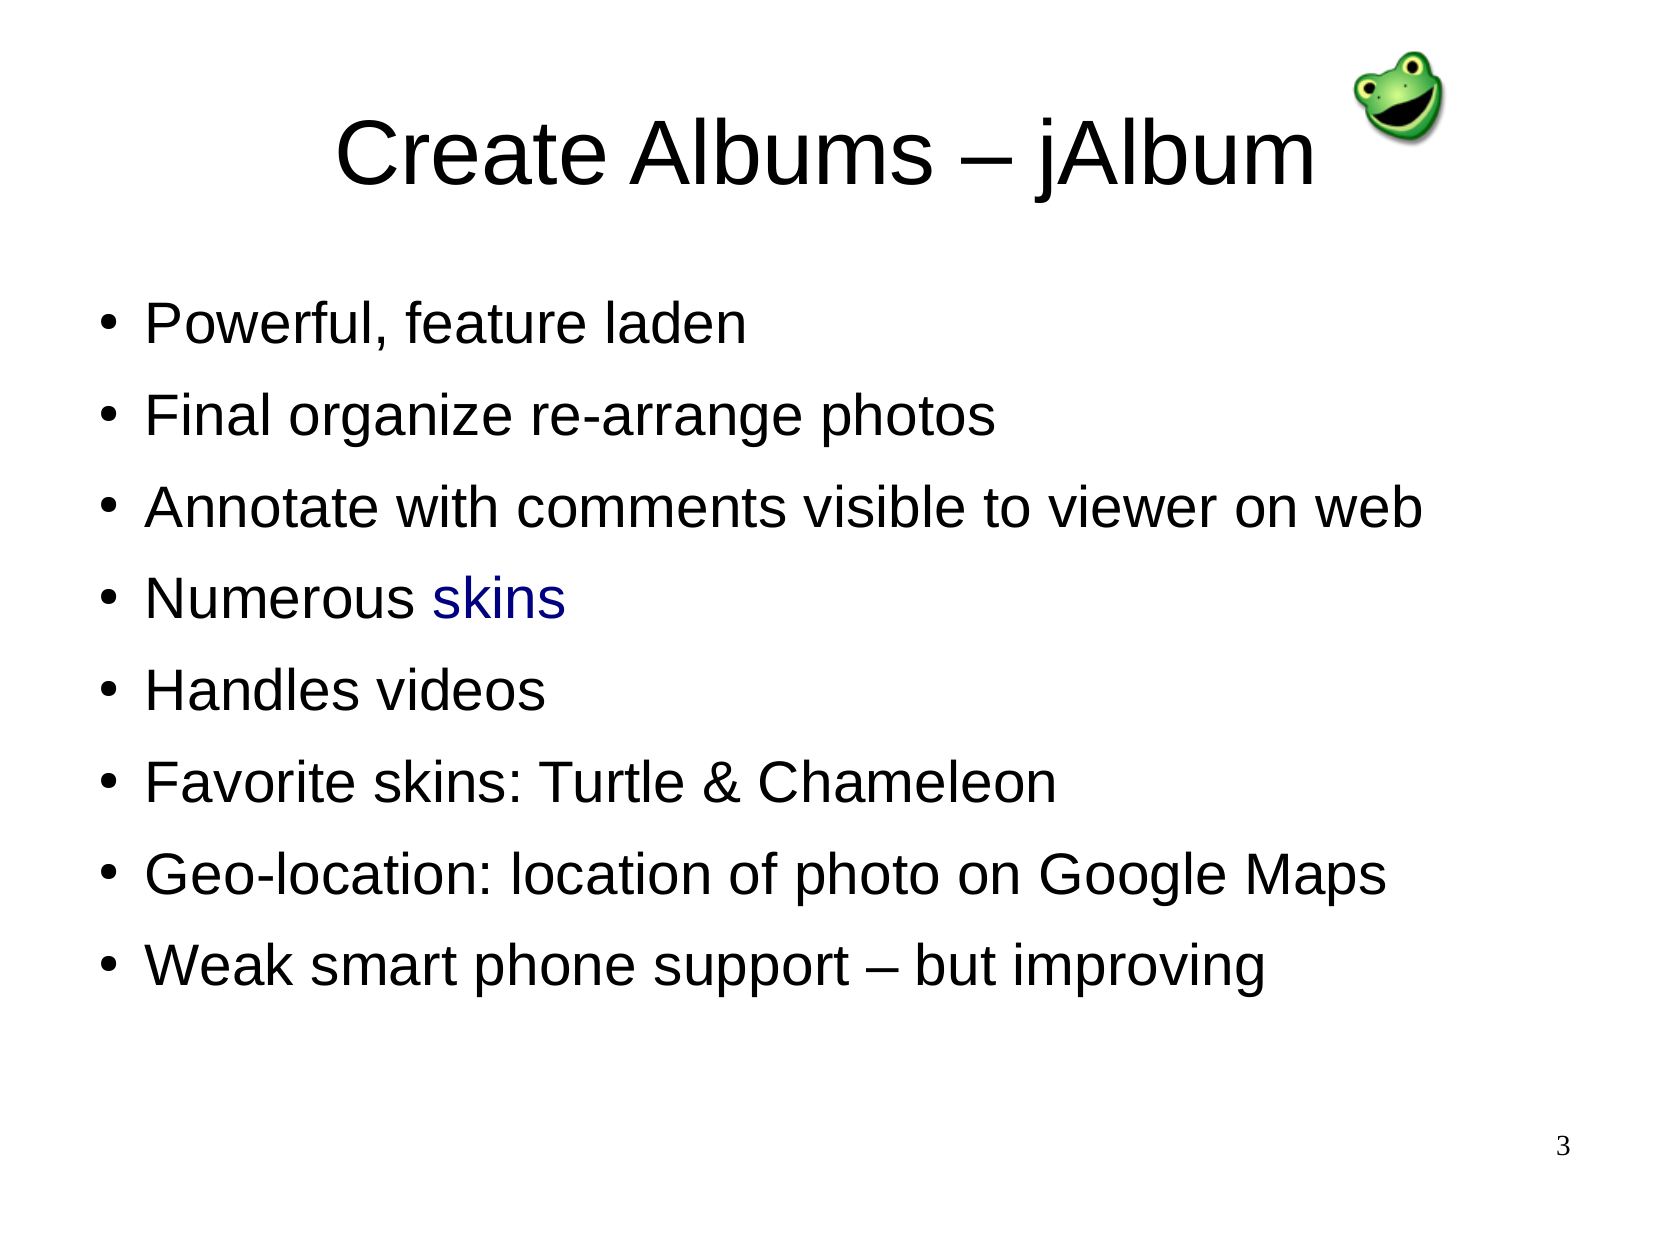

# Create Albums – jAlbum
Powerful, feature laden
Final organize re-arrange photos
Annotate with comments visible to viewer on web
Numerous skins
Handles videos
Favorite skins: Turtle & Chameleon
Geo-location: location of photo on Google Maps
Weak smart phone support – but improving
3